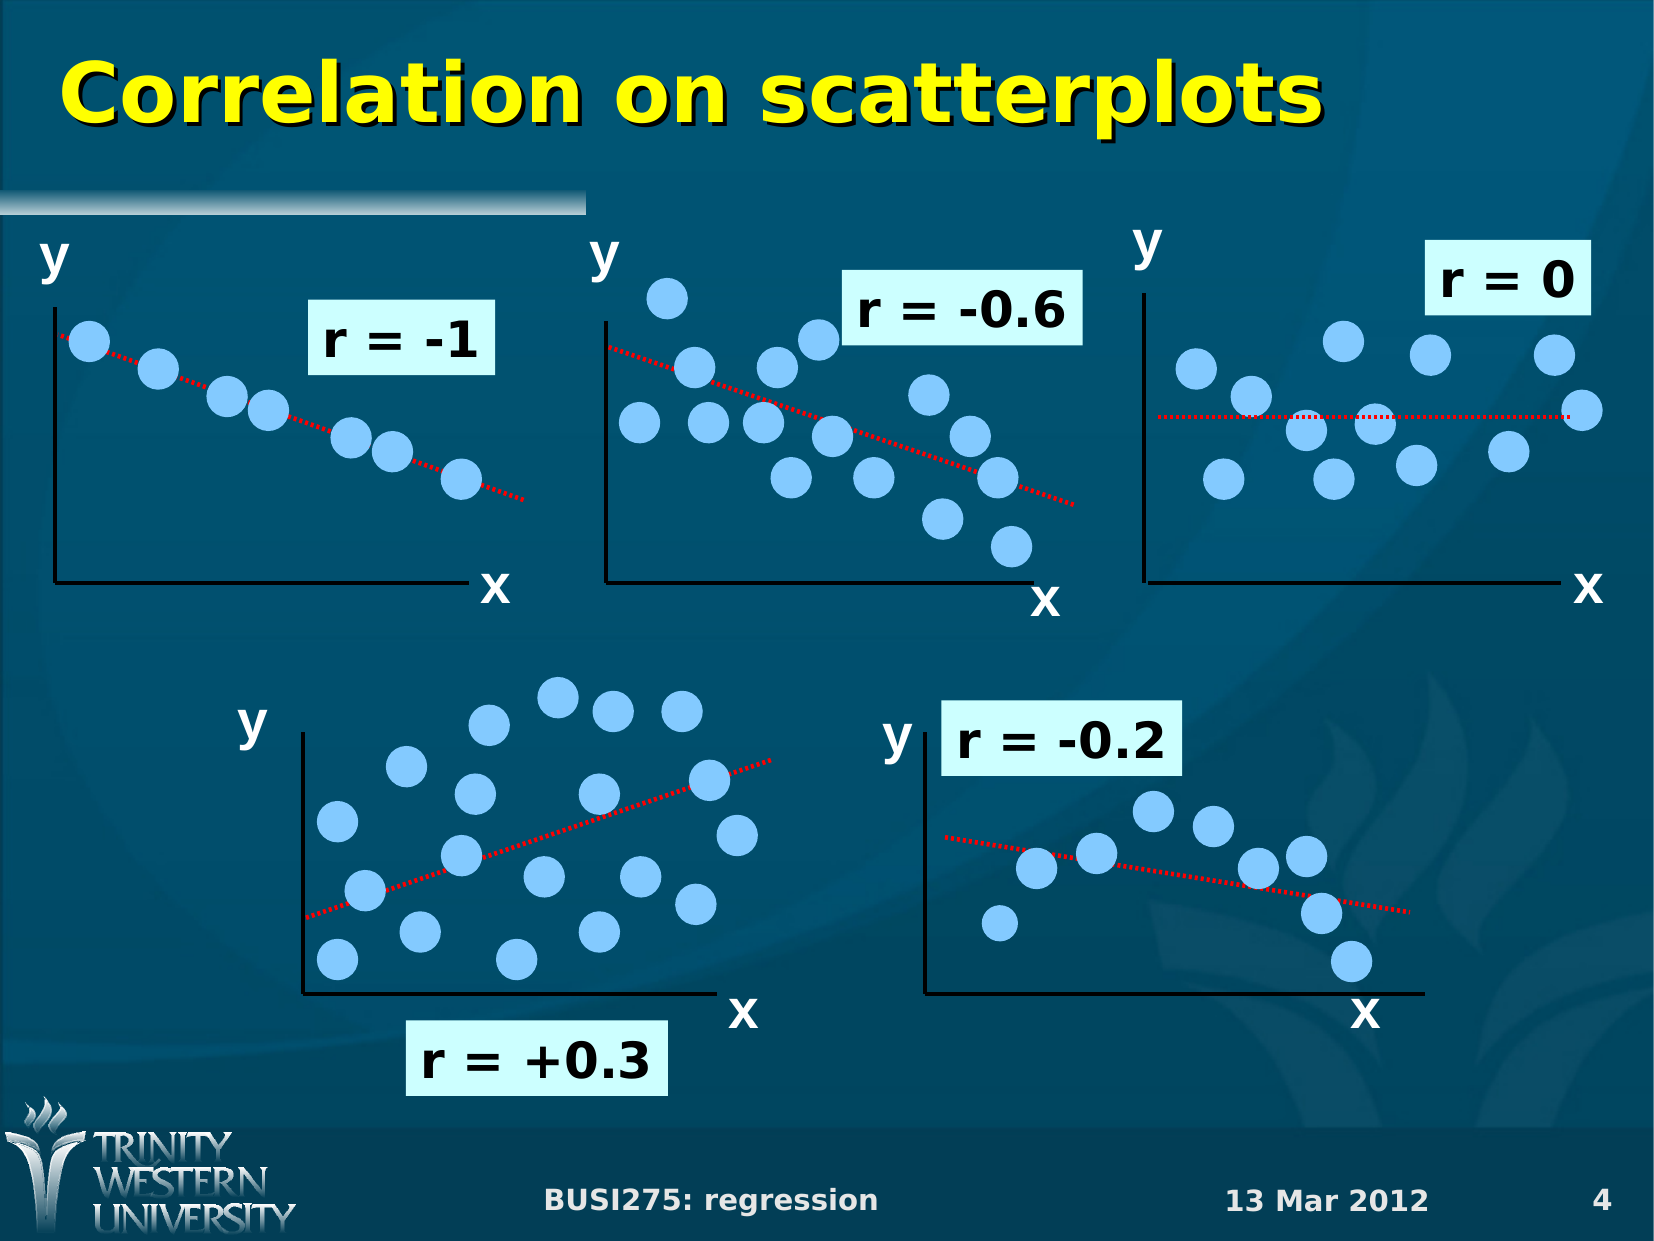

# Correlation on scatterplots
y
r = 0
x
y
r = -0.6
x
y
r = -1
x
y
x
r = +0.3
y
r = -0.2
x
BUSI275: regression
13 Mar 2012
4